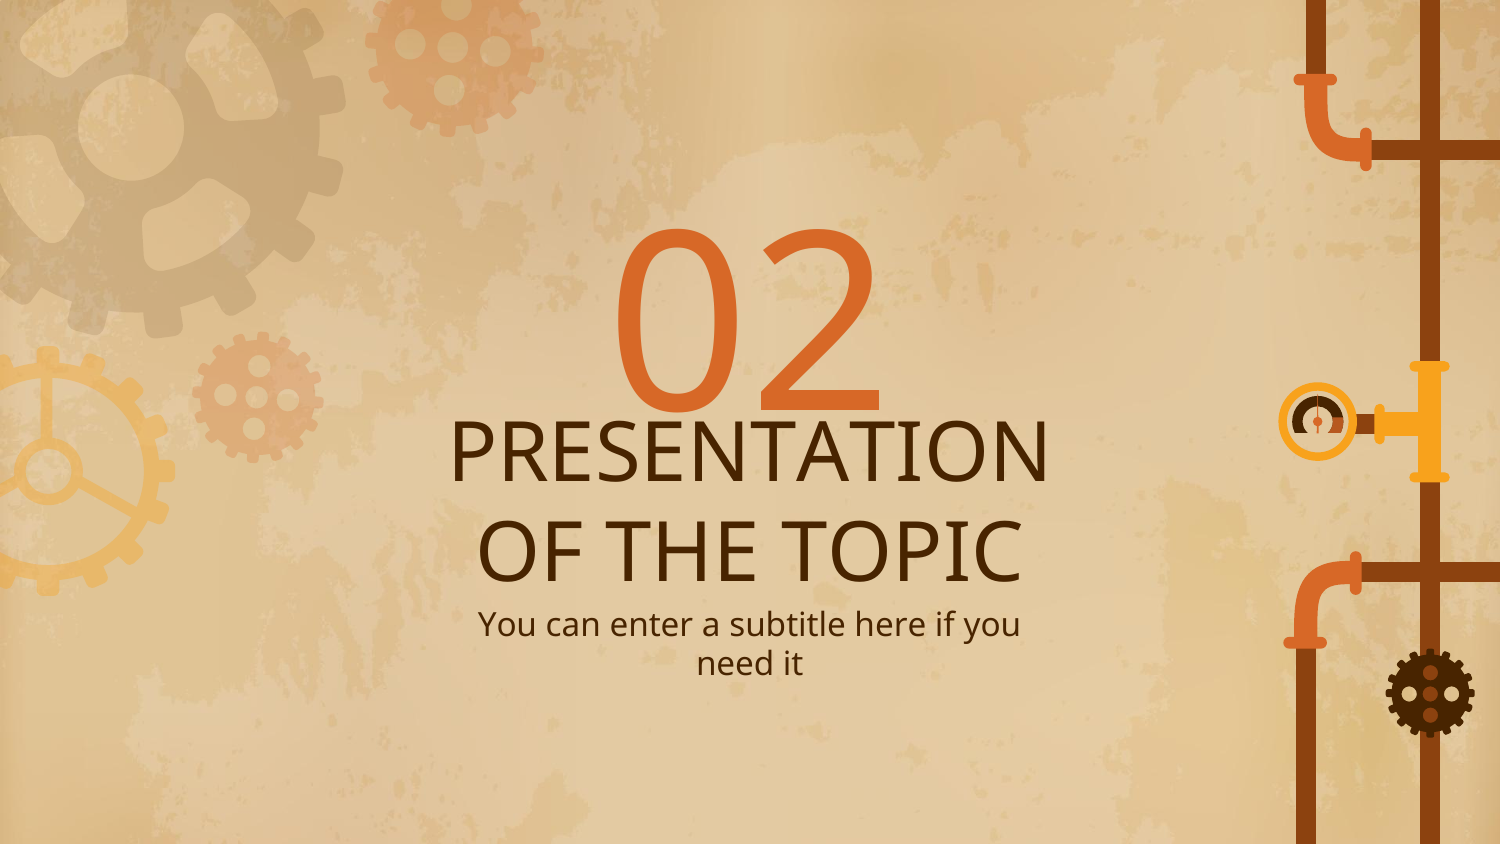

02
# PRESENTATION OF THE TOPIC
You can enter a subtitle here if you need it